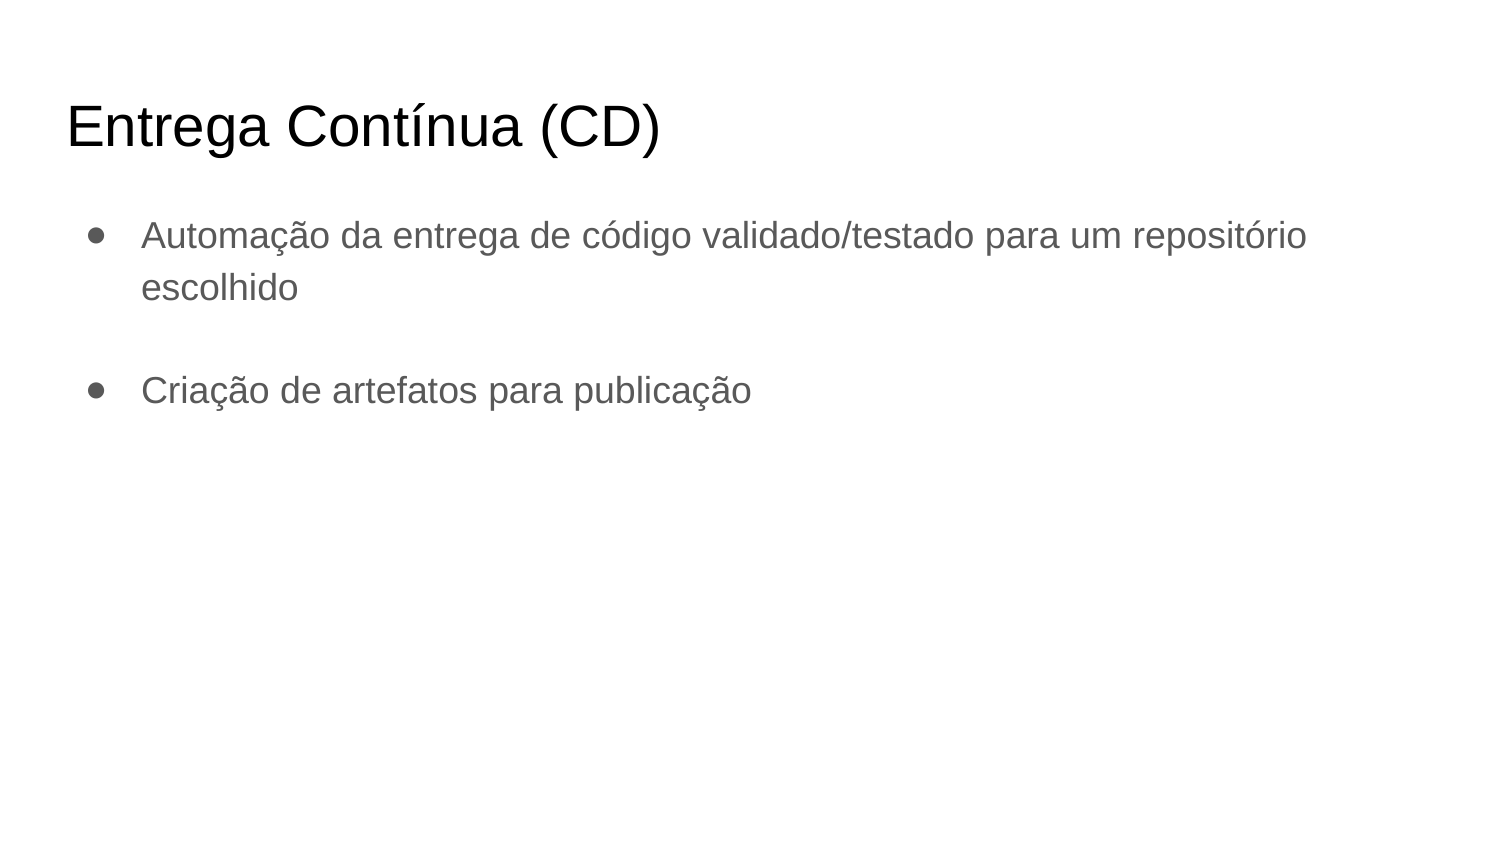

# Entrega Contínua (CD)
Automação da entrega de código validado/testado para um repositório escolhido
Criação de artefatos para publicação